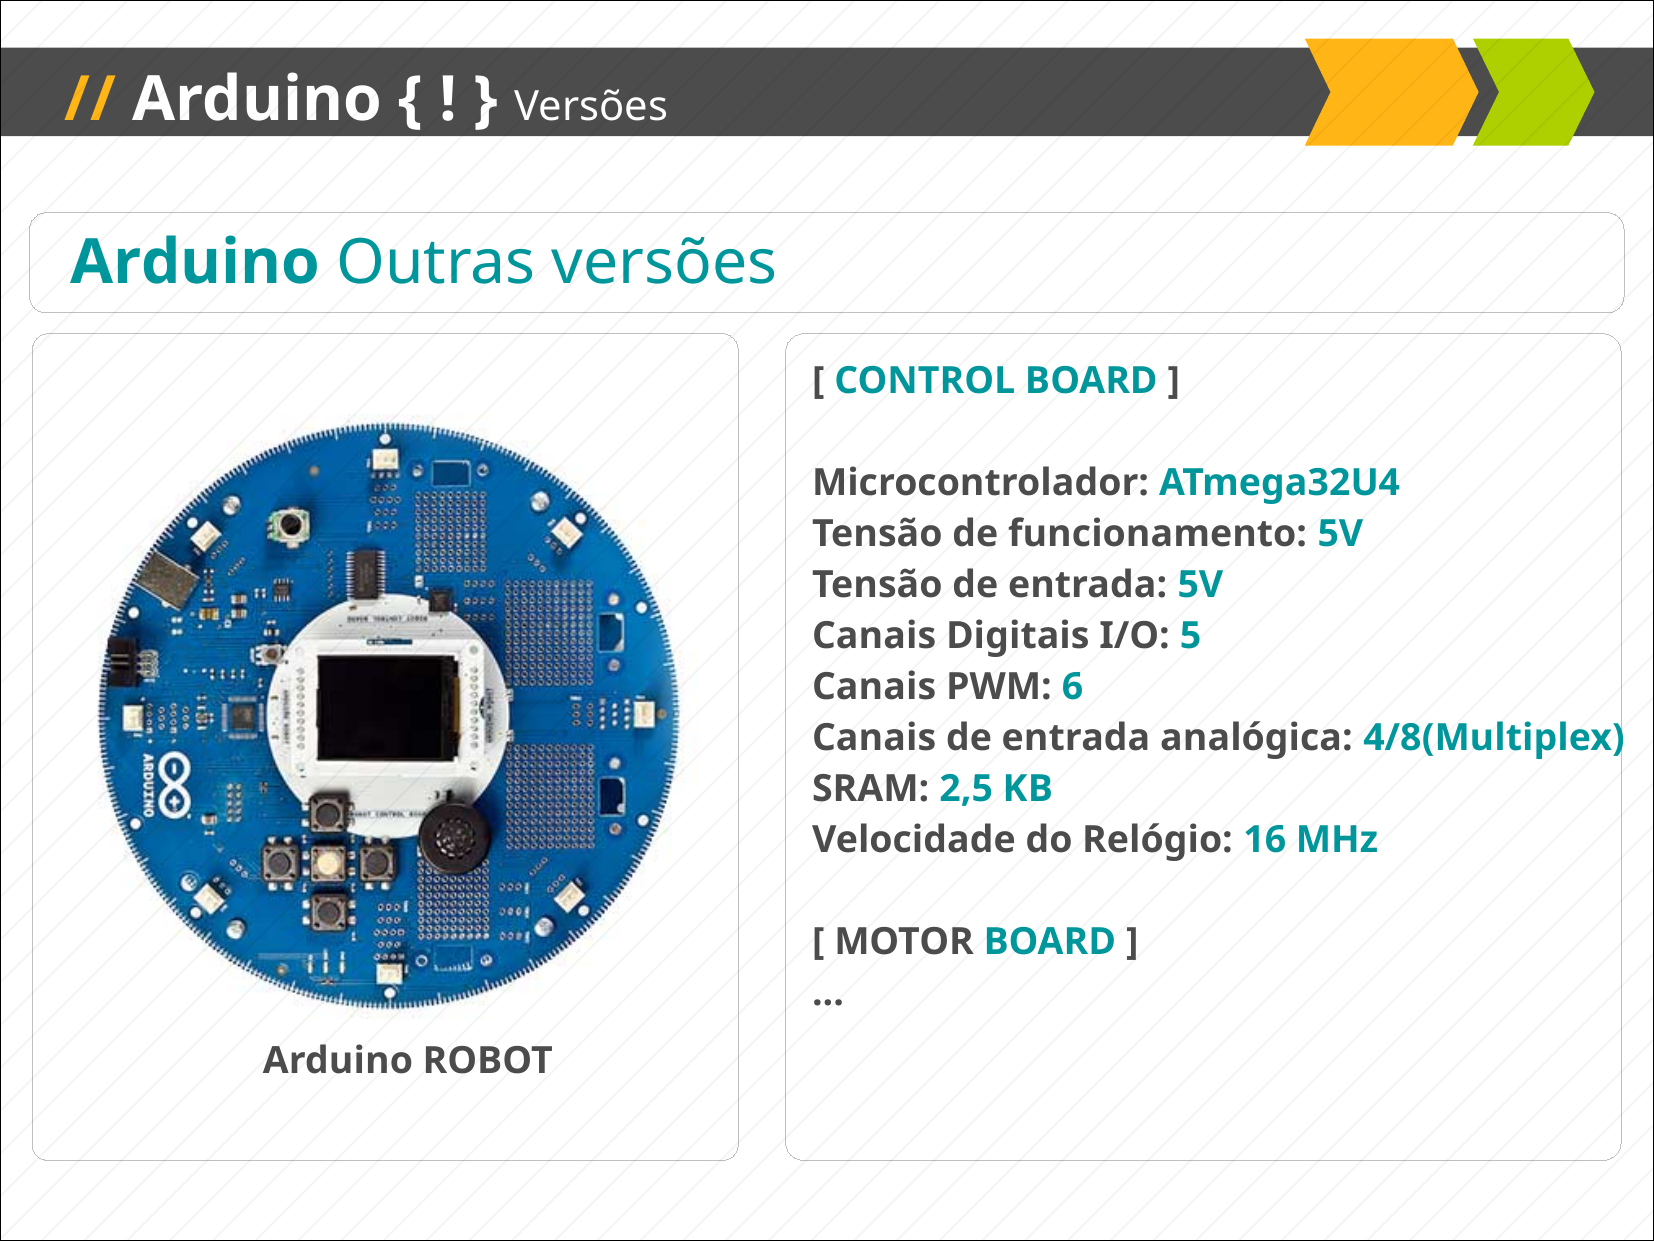

// Arduino { ! } Versões
Arduino Outras versões
[ CONTROL BOARD ]
Microcontrolador: ATmega32U4
Tensão de funcionamento: 5V
Tensão de entrada: 5V
Canais Digitais I/O: 5
Canais PWM: 6
Canais de entrada analógica: 4/8(Multiplex)
SRAM: 2,5 KB
Velocidade do Relógio: 16 MHz
[ MOTOR BOARD ]
...
Arduino ROBOT